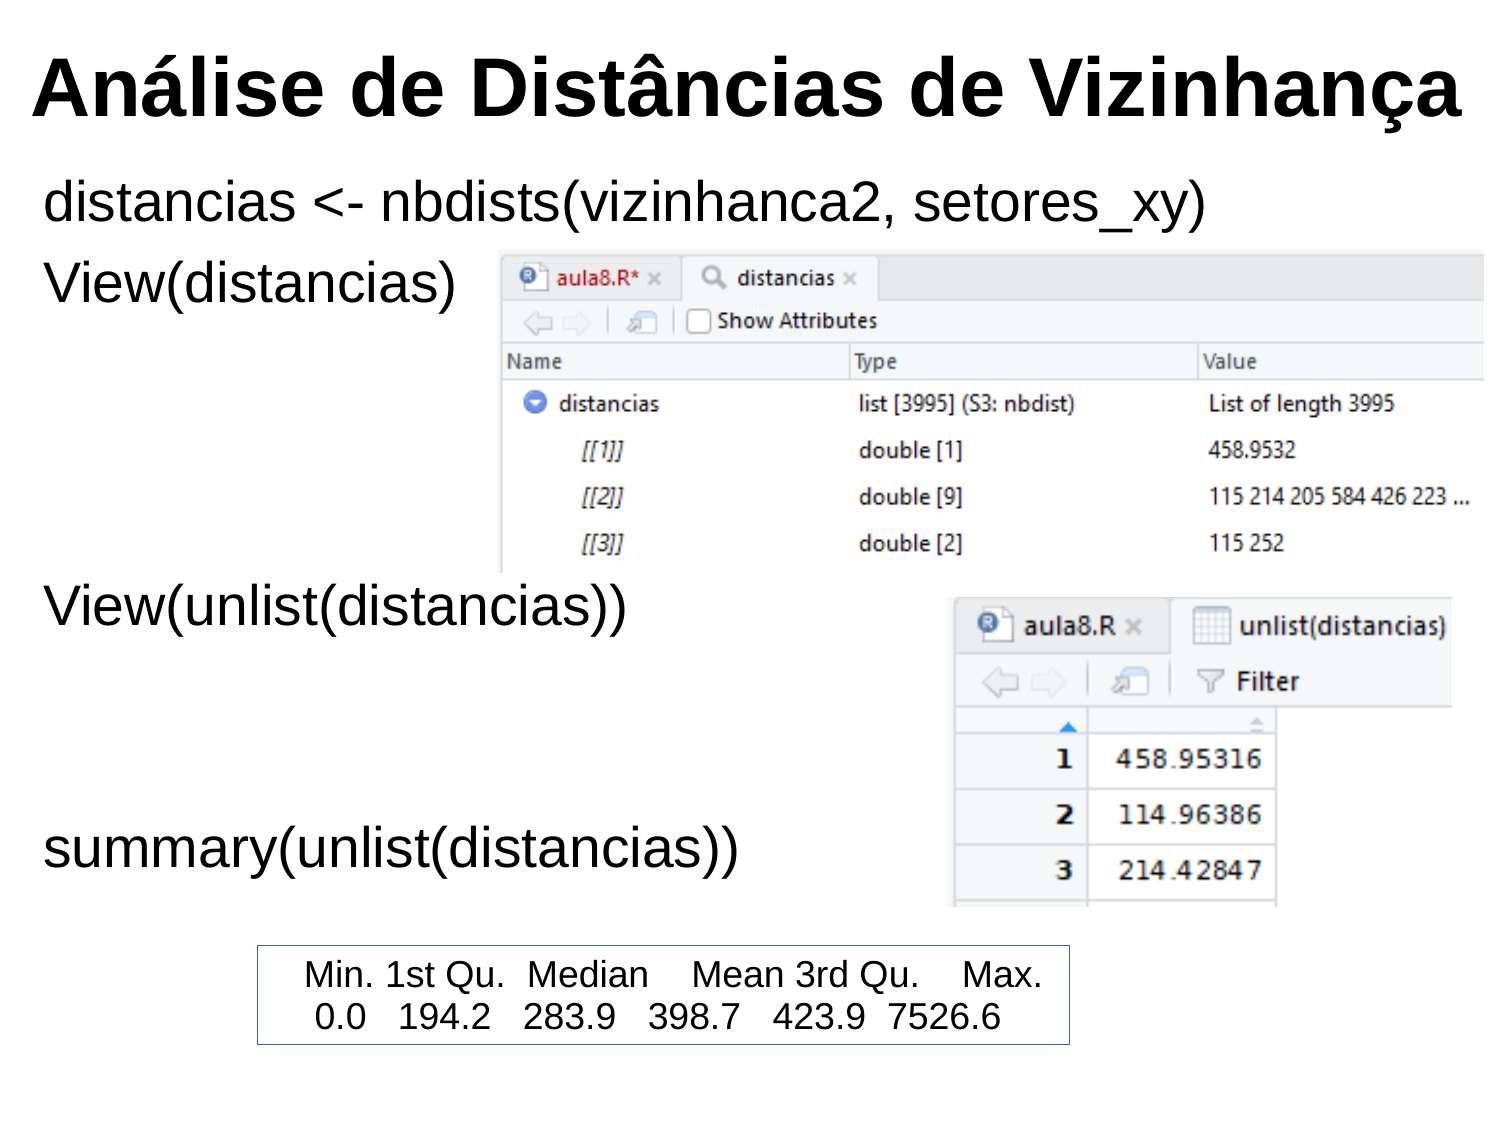

# Análise de Distâncias de Vizinhança
distancias <- nbdists(vizinhanca2, setores_xy)
View(distancias)
View(unlist(distancias))
summary(unlist(distancias))
 Min. 1st Qu. Median Mean 3rd Qu. Max.
 0.0 194.2 283.9 398.7 423.9 7526.6